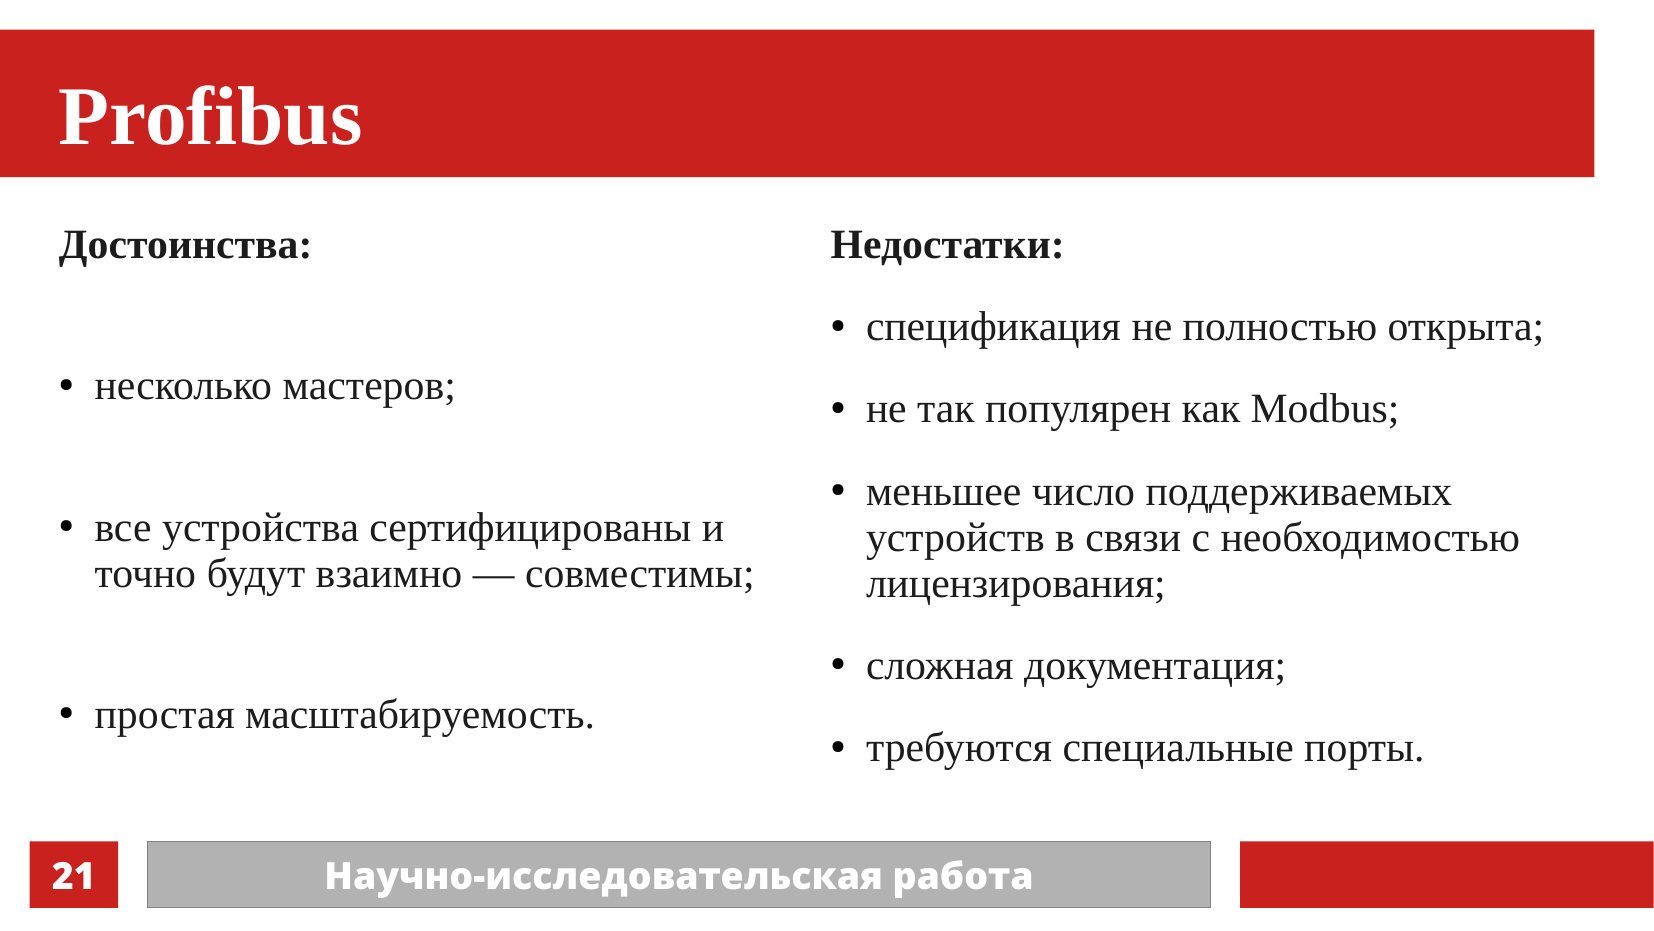

# Profibus
Достоинства:
несколько мастеров;
все устройства сертифицированы и точно будут взаимно — совместимы;
простая масштабируемость.
Недостатки:
спецификация не полностью открыта;
не так популярен как Modbus;
меньшее число поддерживаемых устройств в связи с необходимостью лицензирования;
сложная документация;
требуются специальные порты.
21
Научно-исследовательская работа